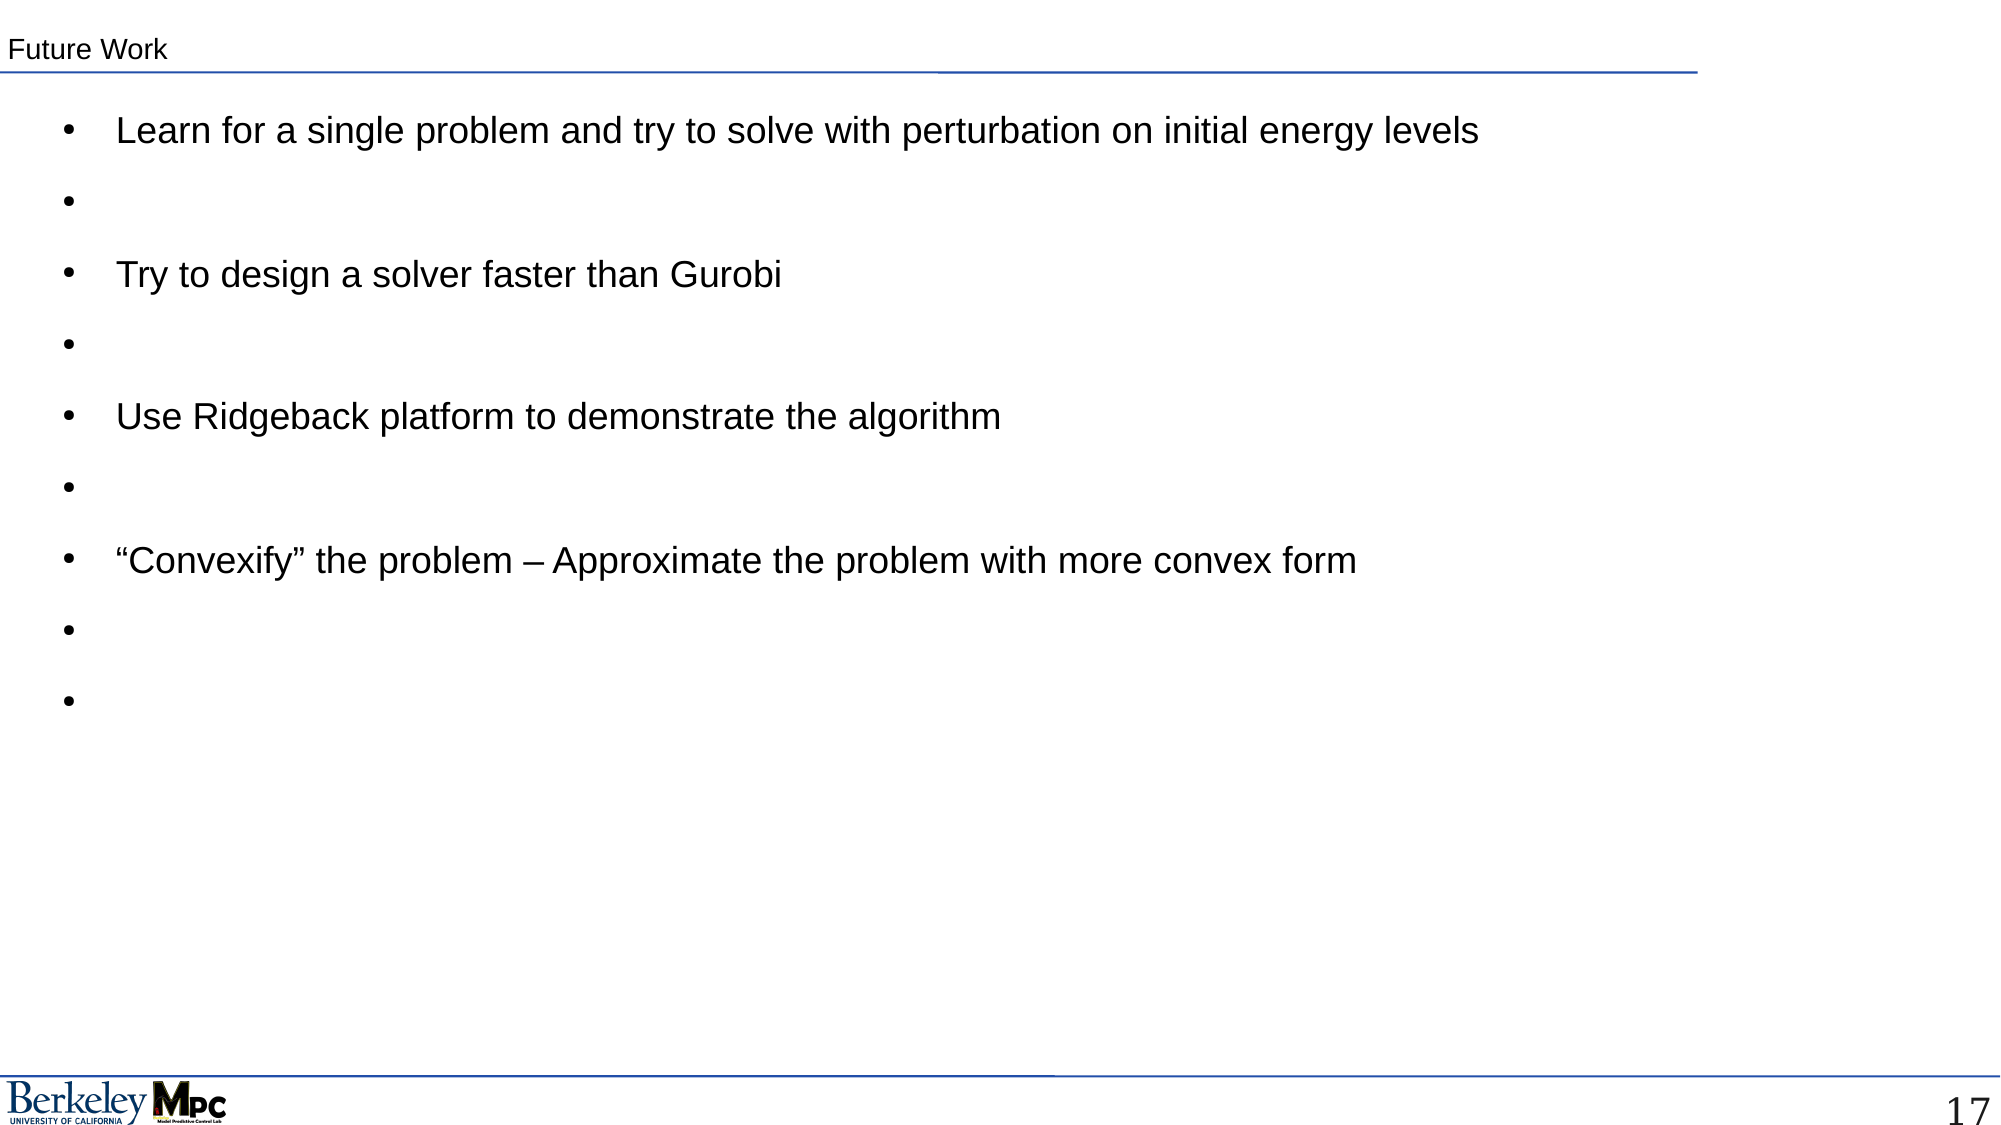

# Future Work
Learn for a single problem and try to solve with perturbation on initial energy levels
Try to design a solver faster than Gurobi
Use Ridgeback platform to demonstrate the algorithm
“Convexify” the problem – Approximate the problem with more convex form
17